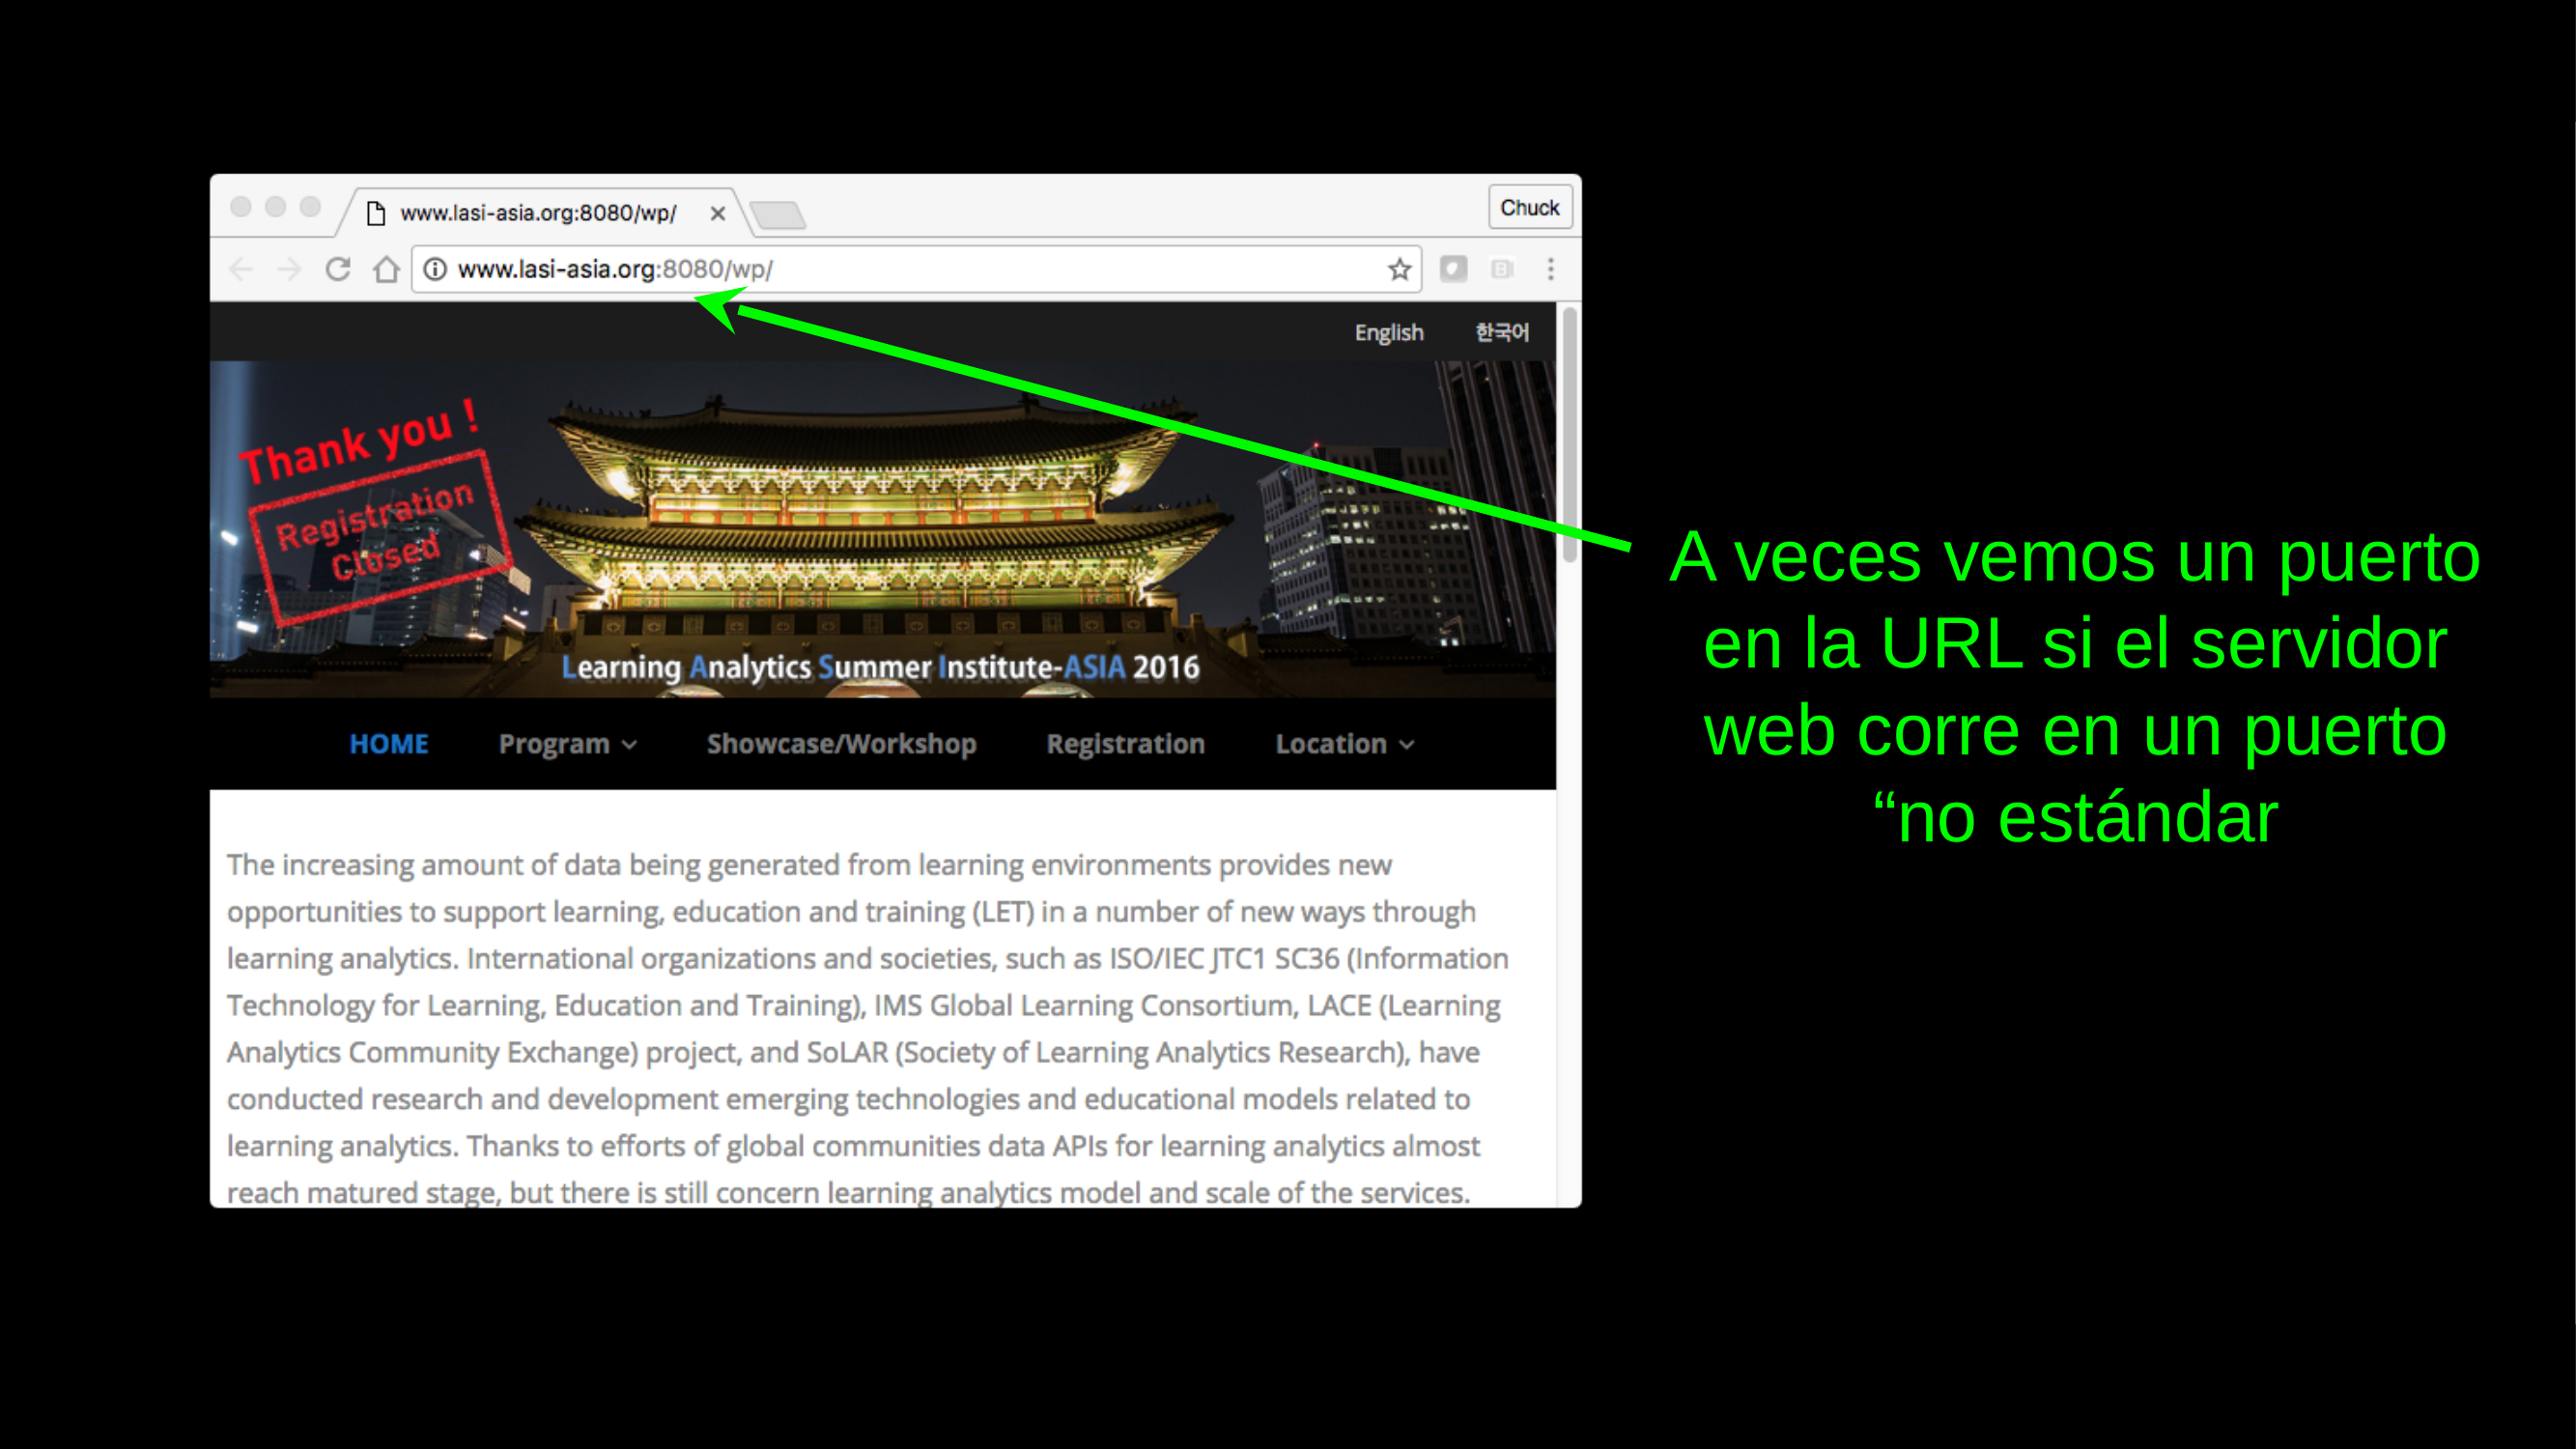

A veces vemos un puerto en la URL si el servidor web corre en un puerto “no estándar